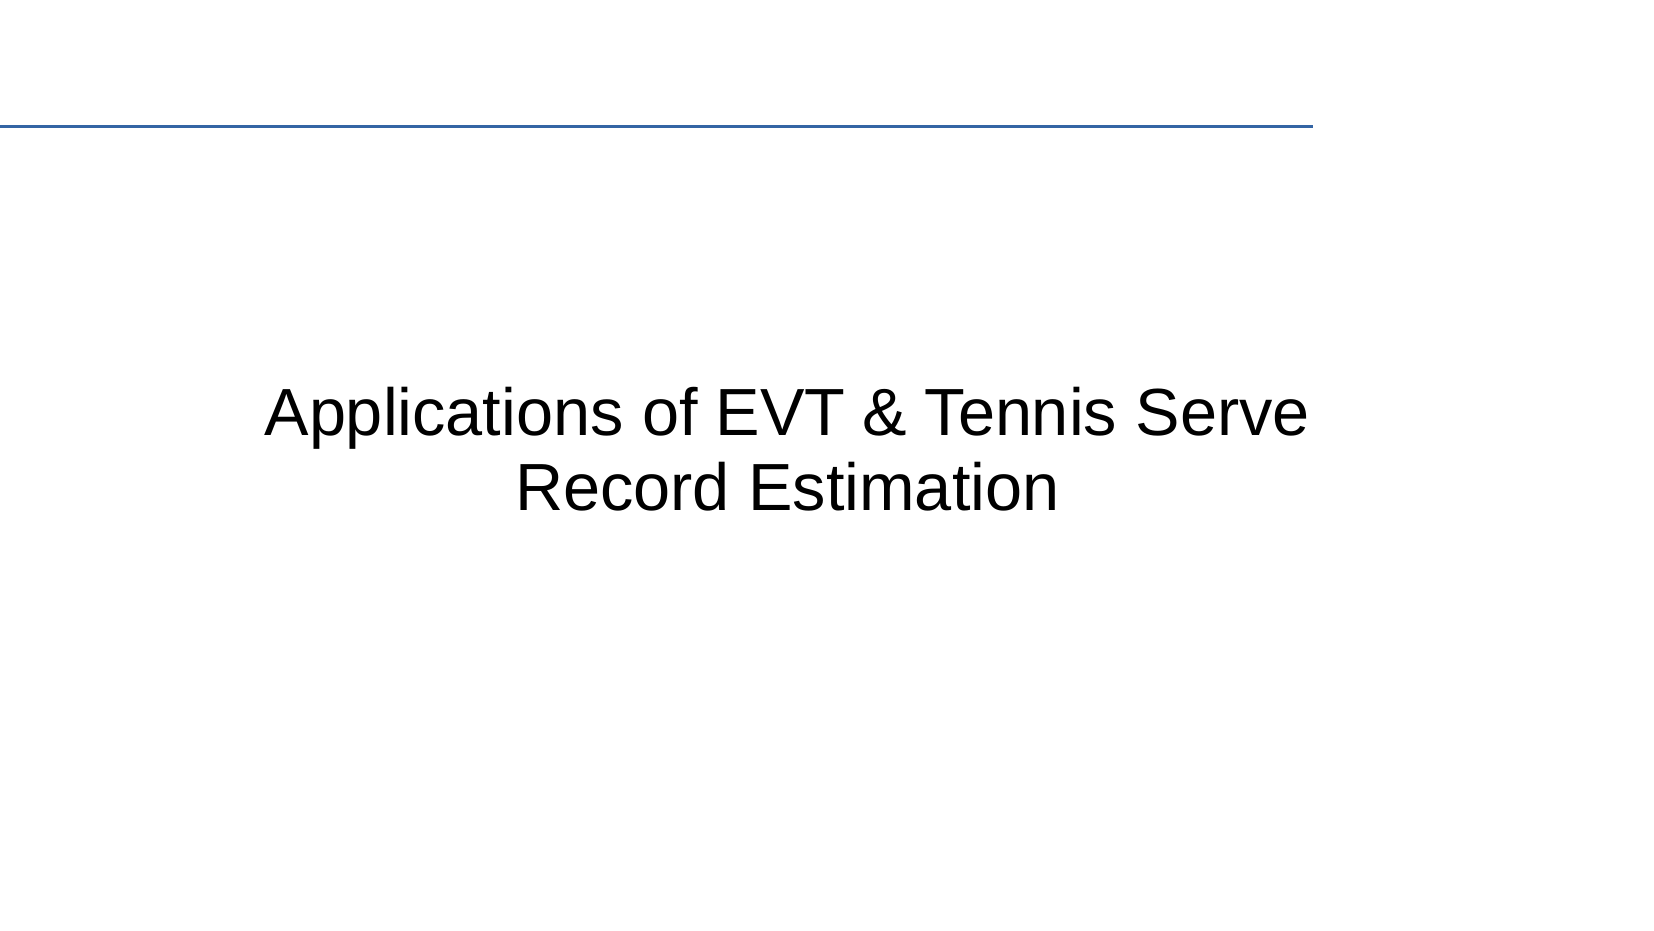

# Applications of EVT & Tennis Serve Record Estimation